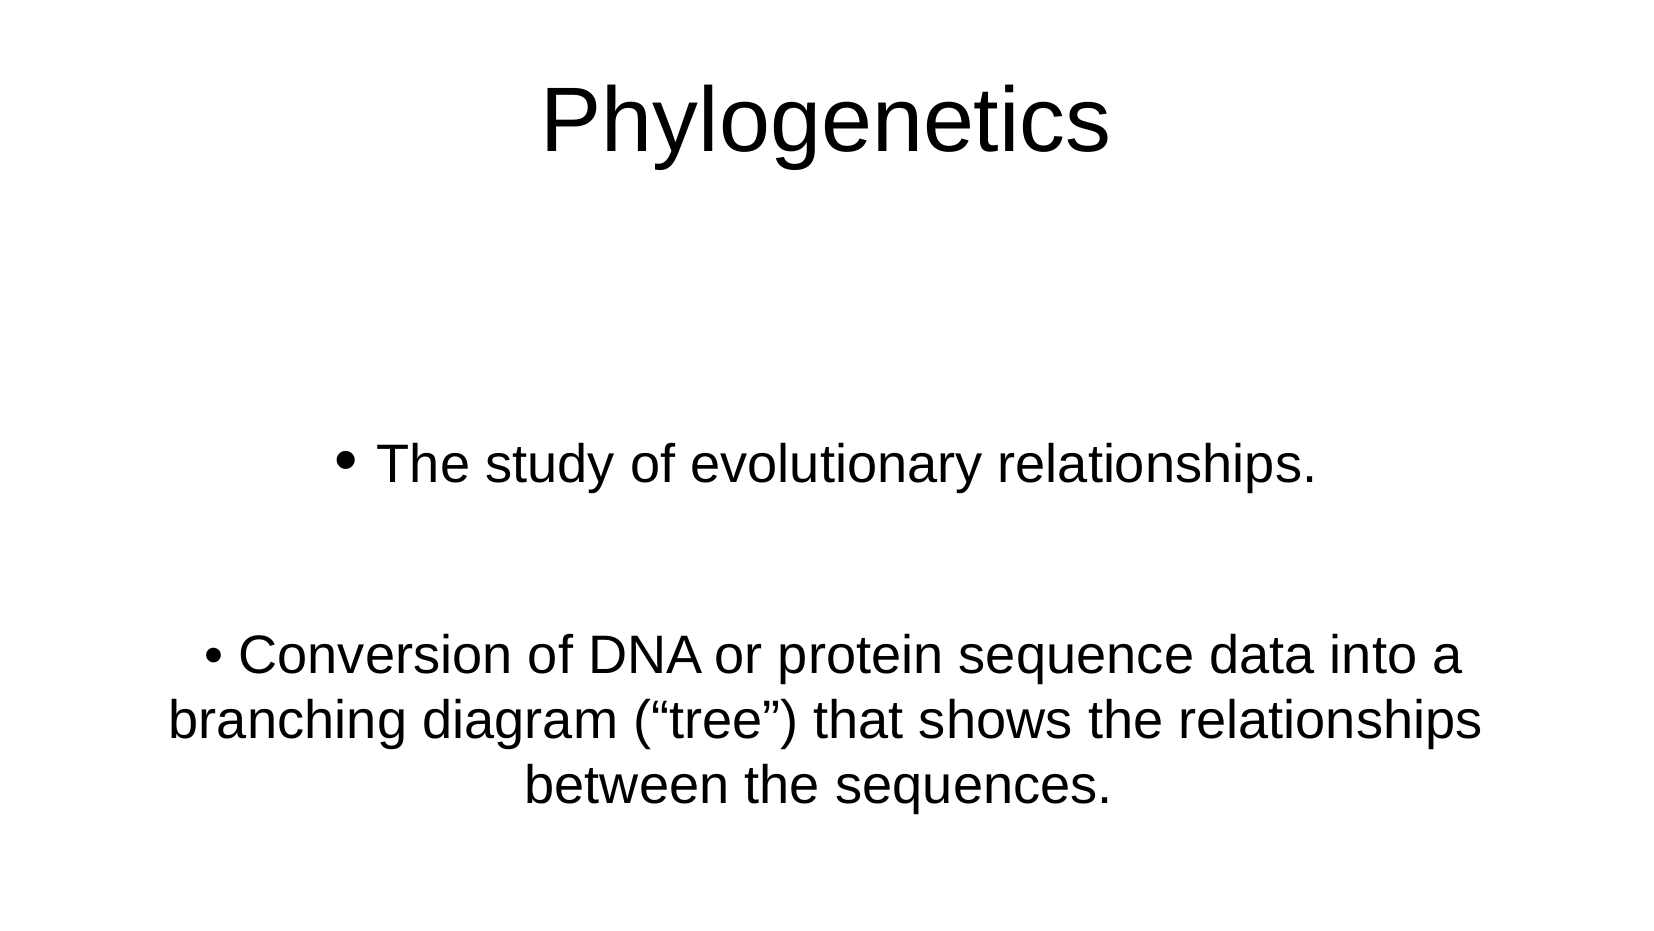

# Phylogenetics
• The study of evolutionary relationships.
 • Conversion of DNA or protein sequence data into a branching diagram (“tree”) that shows the relationships between the sequences.